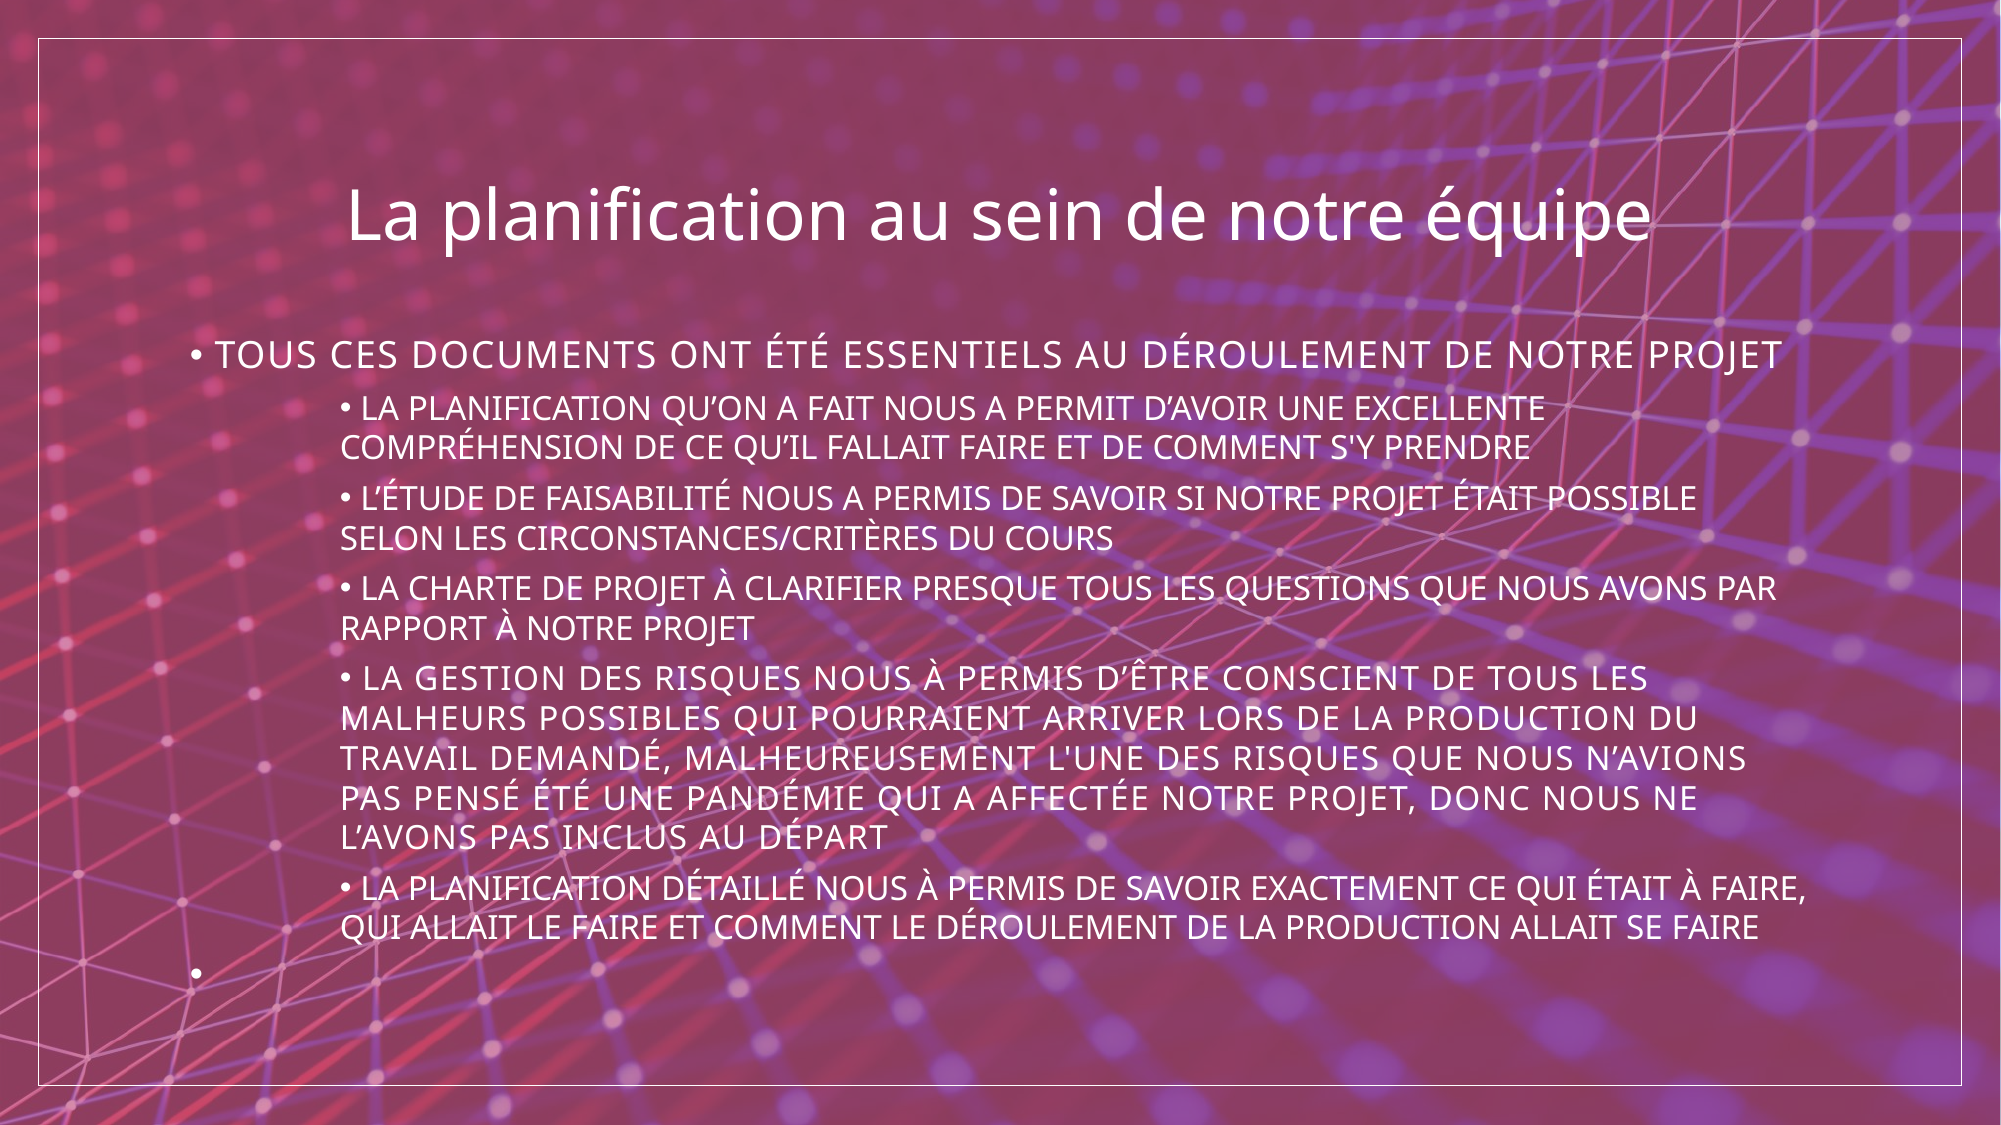

# La planification au sein de notre équipe
 Tous ces documents ont été essentiels au déroulement de notre projet
 La planification qu’on a fait nous a permit d’avoir une excellente compréhension de ce qu’il fallait faire et de comment s'y prendre
 L’étude de faisabilité nous a permis de savoir si notre projet était possible selon les circonstances/critères du cours
 La charte de projet à clarifier presque tous les questions que nous avons par rapport à notre projet
 La gestion des risques nous à permis d’être conscient de tous les malheurs possibles qui pourraient arriver lors de la production du travail demandé, Malheureusement l'une des risques que nous n’avions pas pensé été une pandémie qui a affectée notre projet, donc nous ne l’avons pas inclus au départ
 la planification détaillé nous à permis de savoir exactement ce qui était à faire, qui allait le faire et comment le déroulement de la production allait se faire